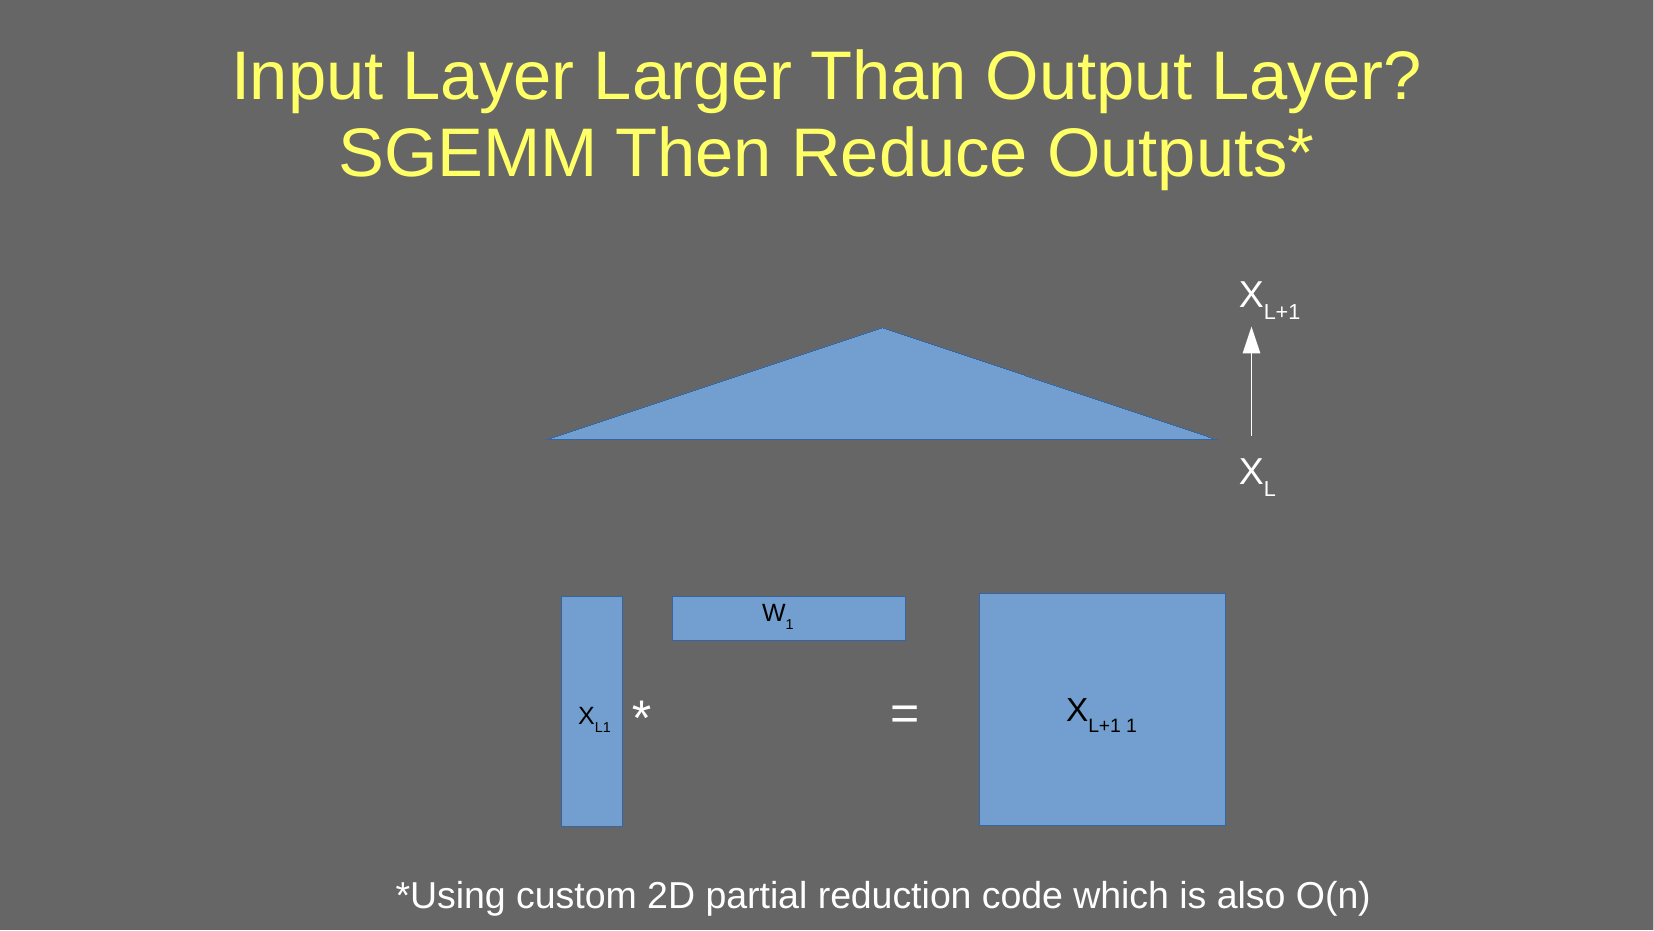

# Input Layer Larger Than Output Layer? SGEMM Then Reduce Outputs*
XL+1
XL
W1
W1
XL1
XL+1 1
=
 *
*Using custom 2D partial reduction code which is also O(n)